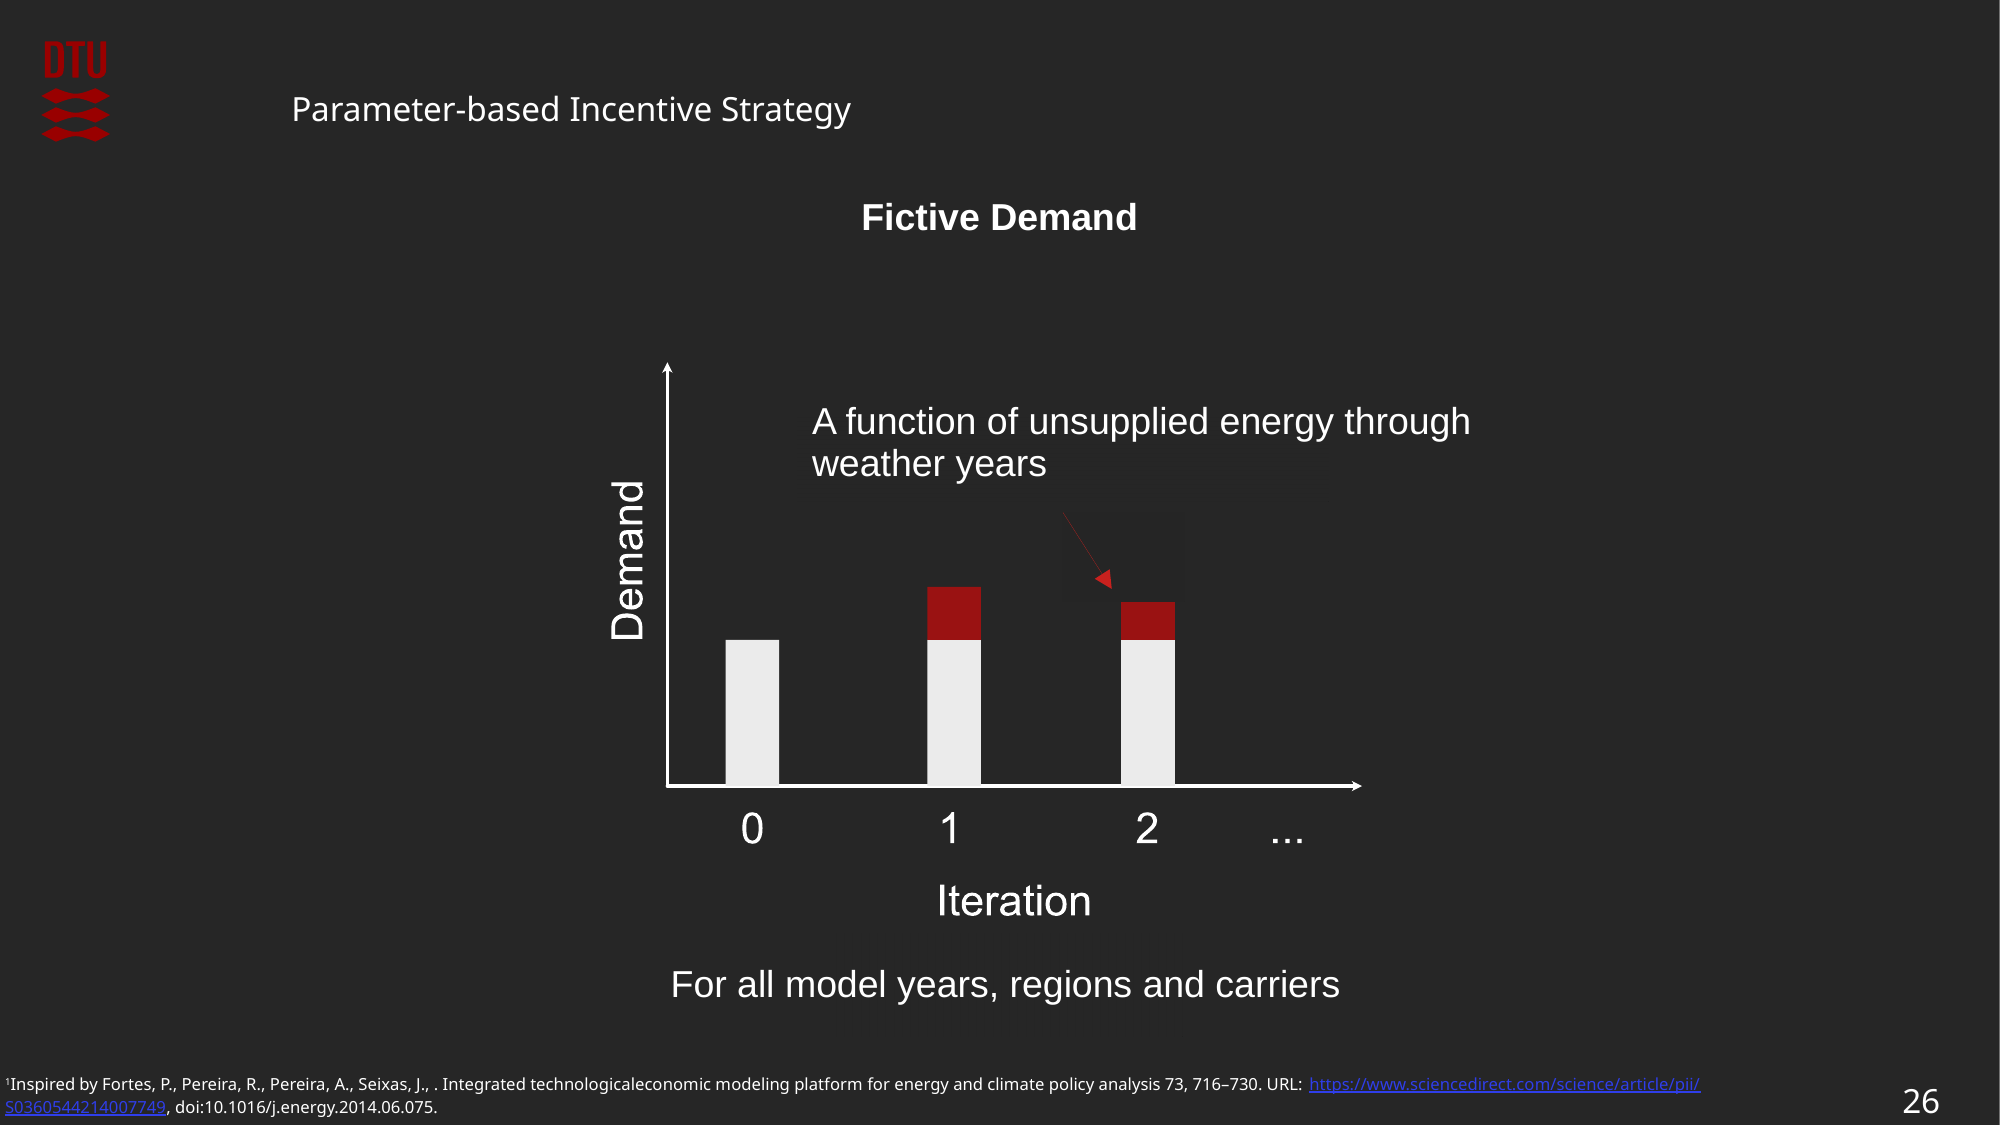

Parameter-based Incentive Strategy
# Fictive Demand
A function of unsupplied energy through weather years
For all model years, regions and carriers
1Inspired by Fortes, P., Pereira, R., Pereira, A., Seixas, J., . Integrated technologicaleconomic modeling platform for energy and climate policy analysis 73, 716–730. URL: https://www.sciencedirect.com/science/article/pii/S0360544214007749, doi:10.1016/j.energy.2014.06.075.
26